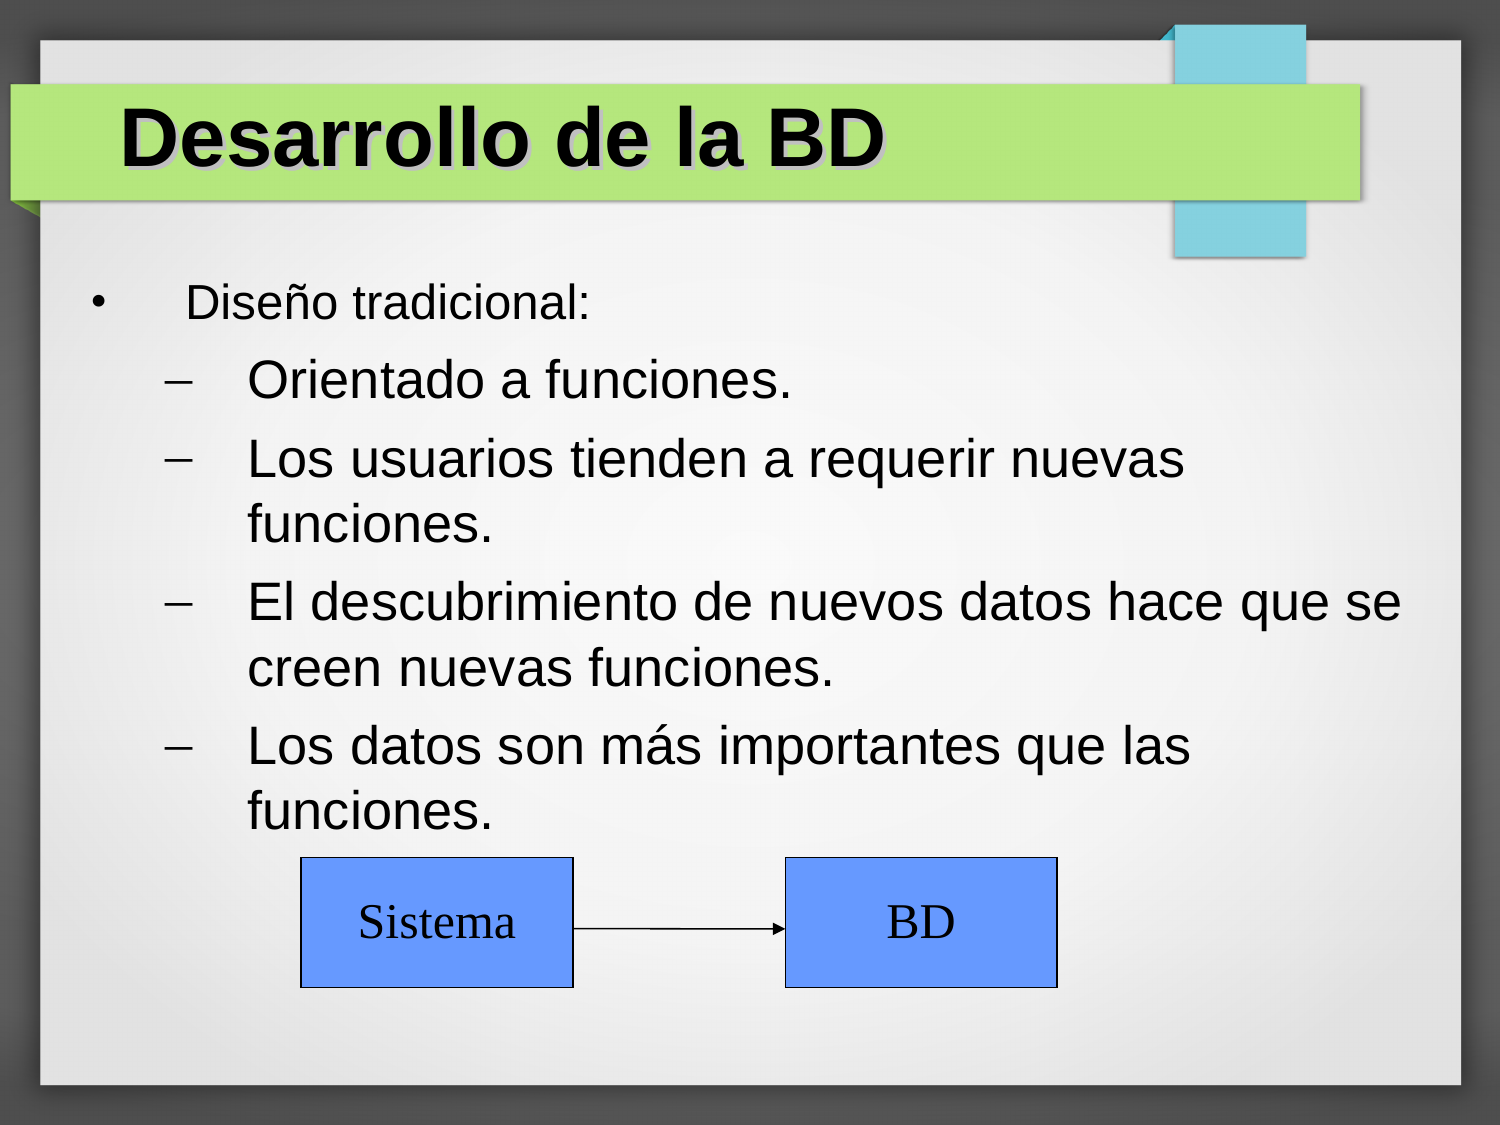

# Desarrollo de la BD
Diseño tradicional:
Orientado a funciones.
Los usuarios tienden a requerir nuevas funciones.
El descubrimiento de nuevos datos hace que se creen nuevas funciones.
Los datos son más importantes que las funciones.
Sistema
BD